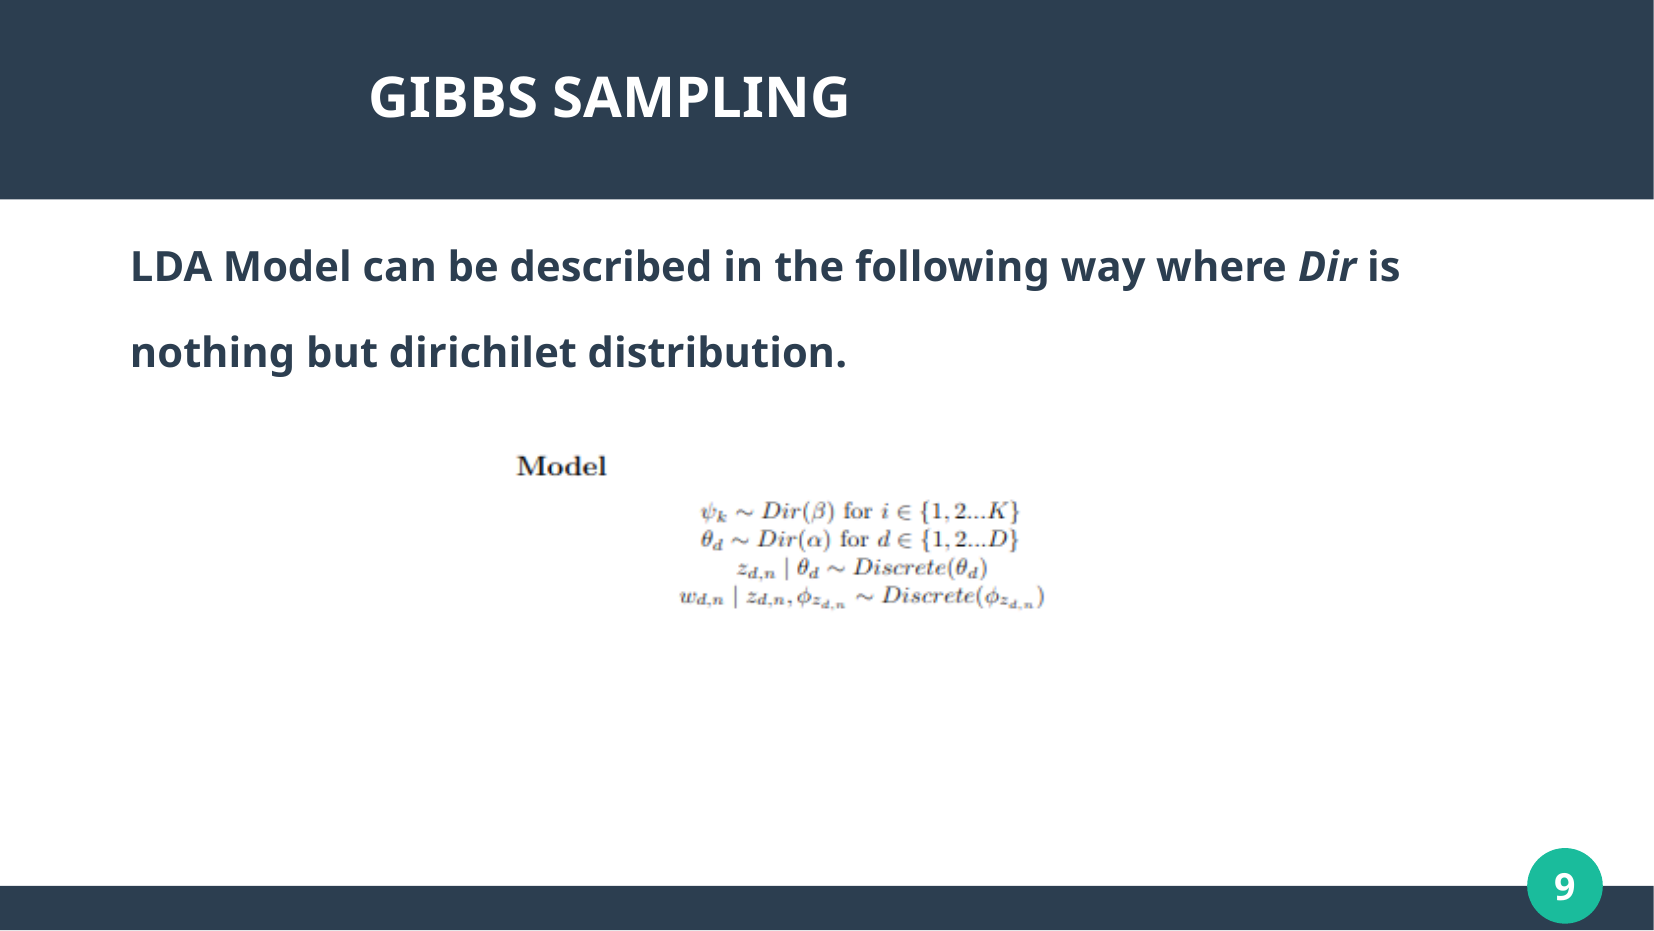

# GIBBS SAMPLING
LDA Model can be described in the following way where Dir is
nothing but dirichilet distribution.